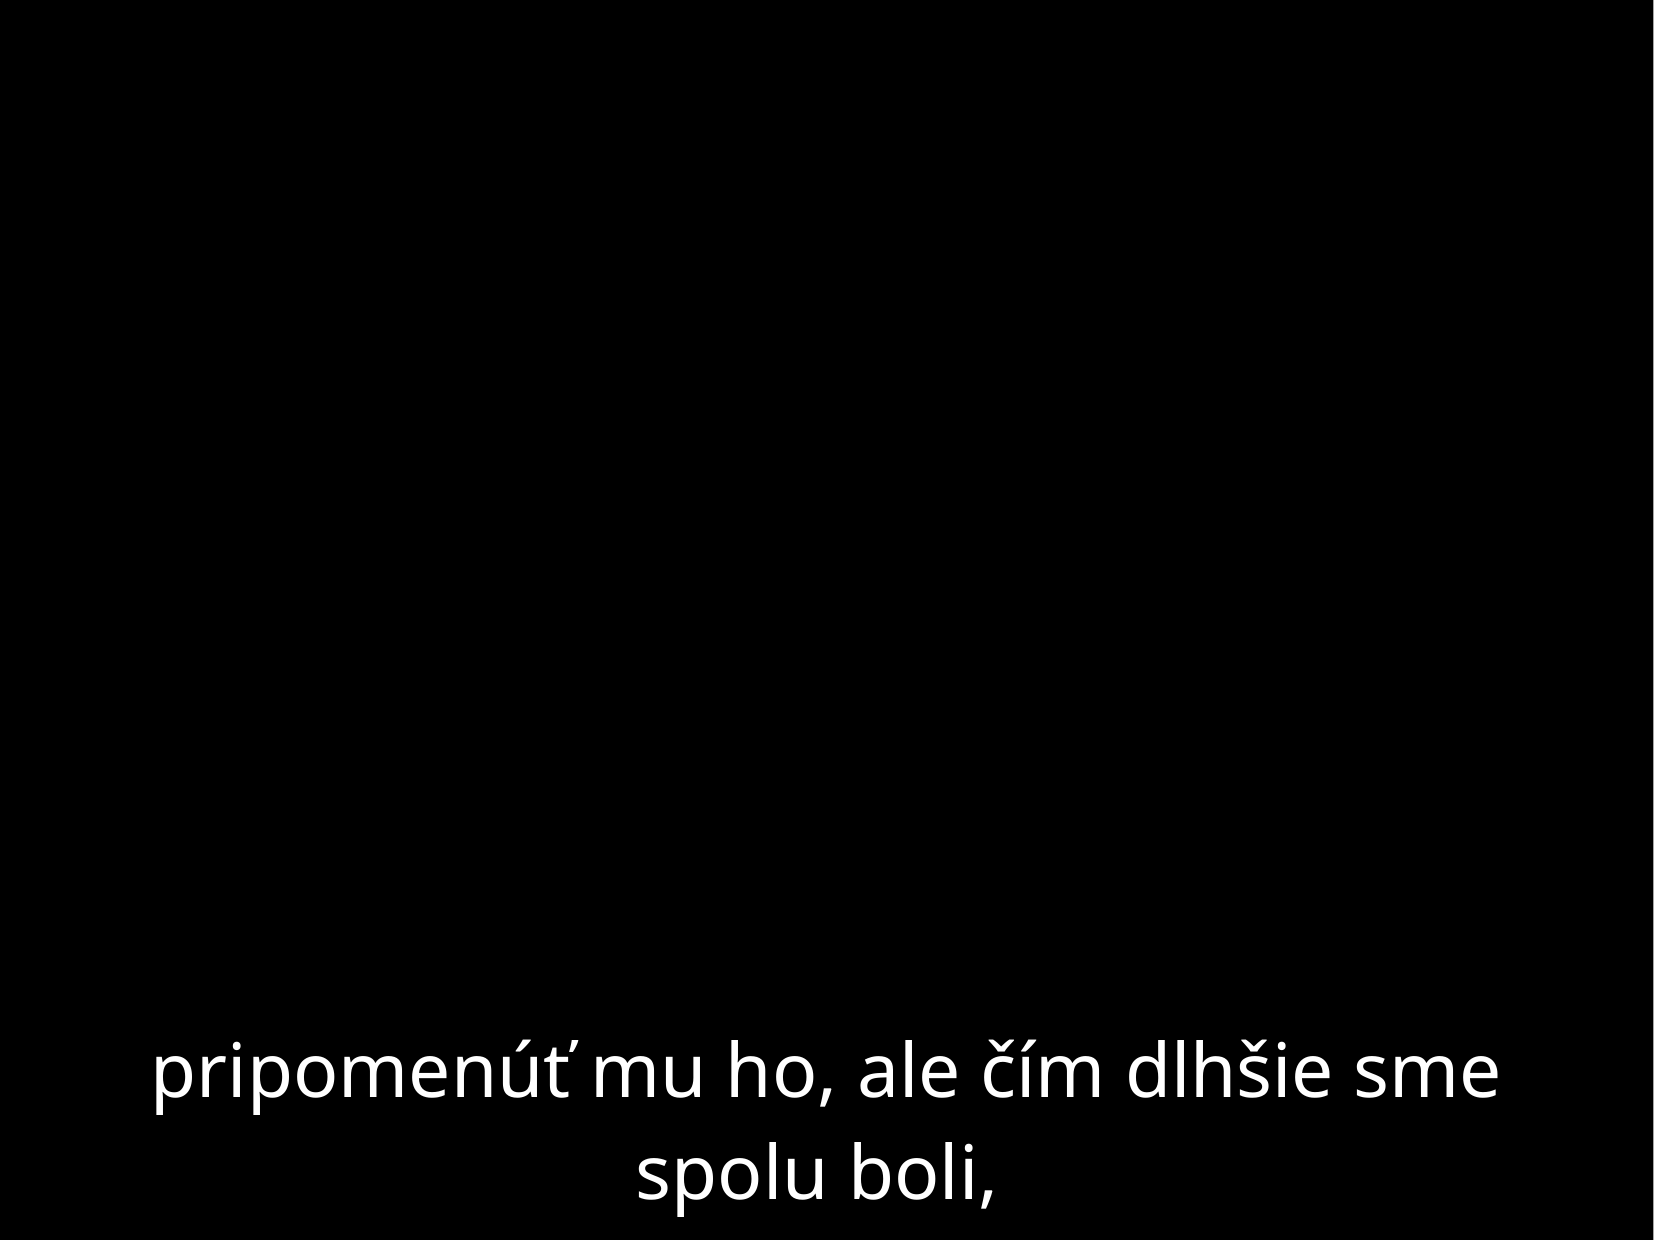

# pripomenúť mu ho, ale čím dlhšie sme spolu boli,